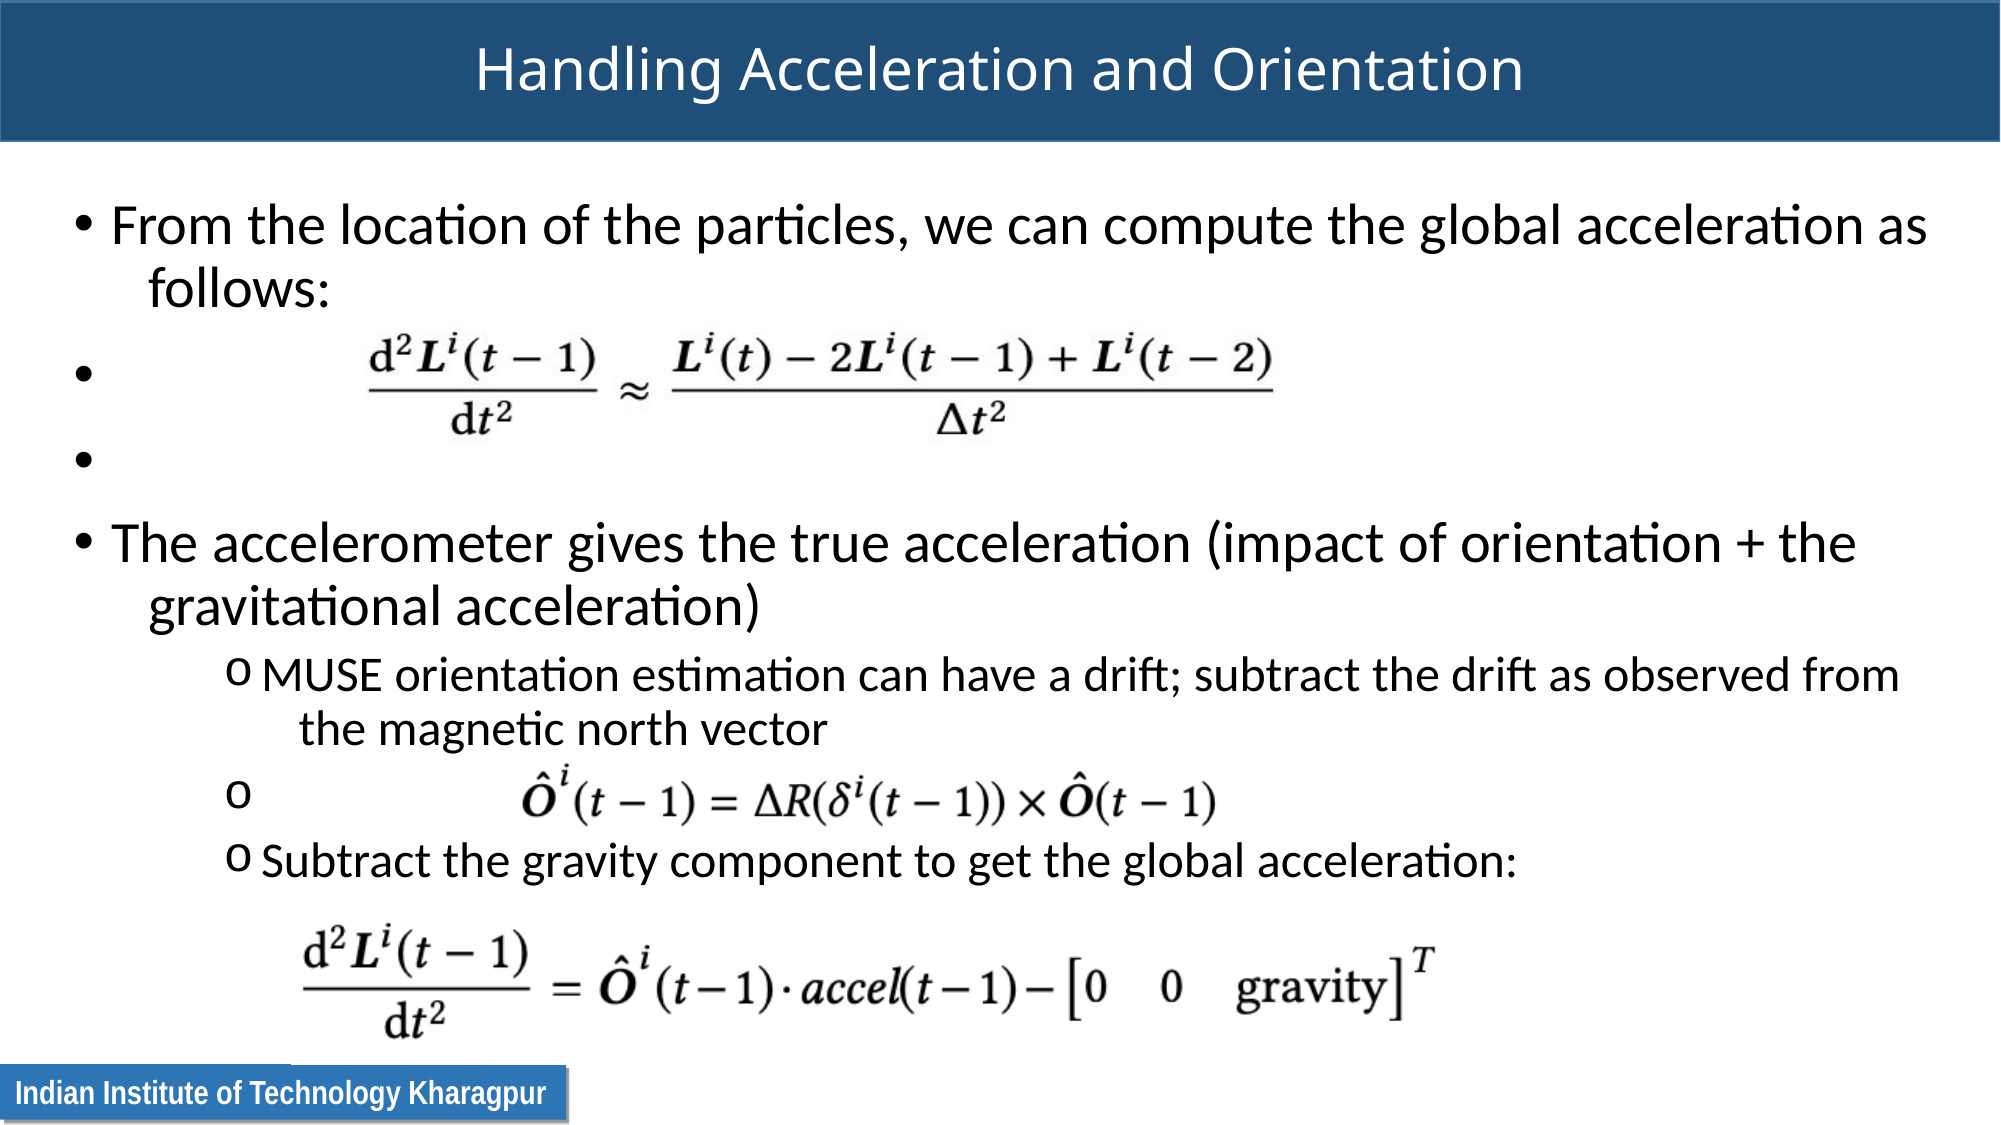

Handling Acceleration and Orientation
# From the location of the particles, we can compute the global acceleration as follows:
The accelerometer gives the true acceleration (impact of orientation + the gravitational acceleration)
MUSE orientation estimation can have a drift; subtract the drift as observed from the magnetic north vector
Subtract the gravity component to get the global acceleration: